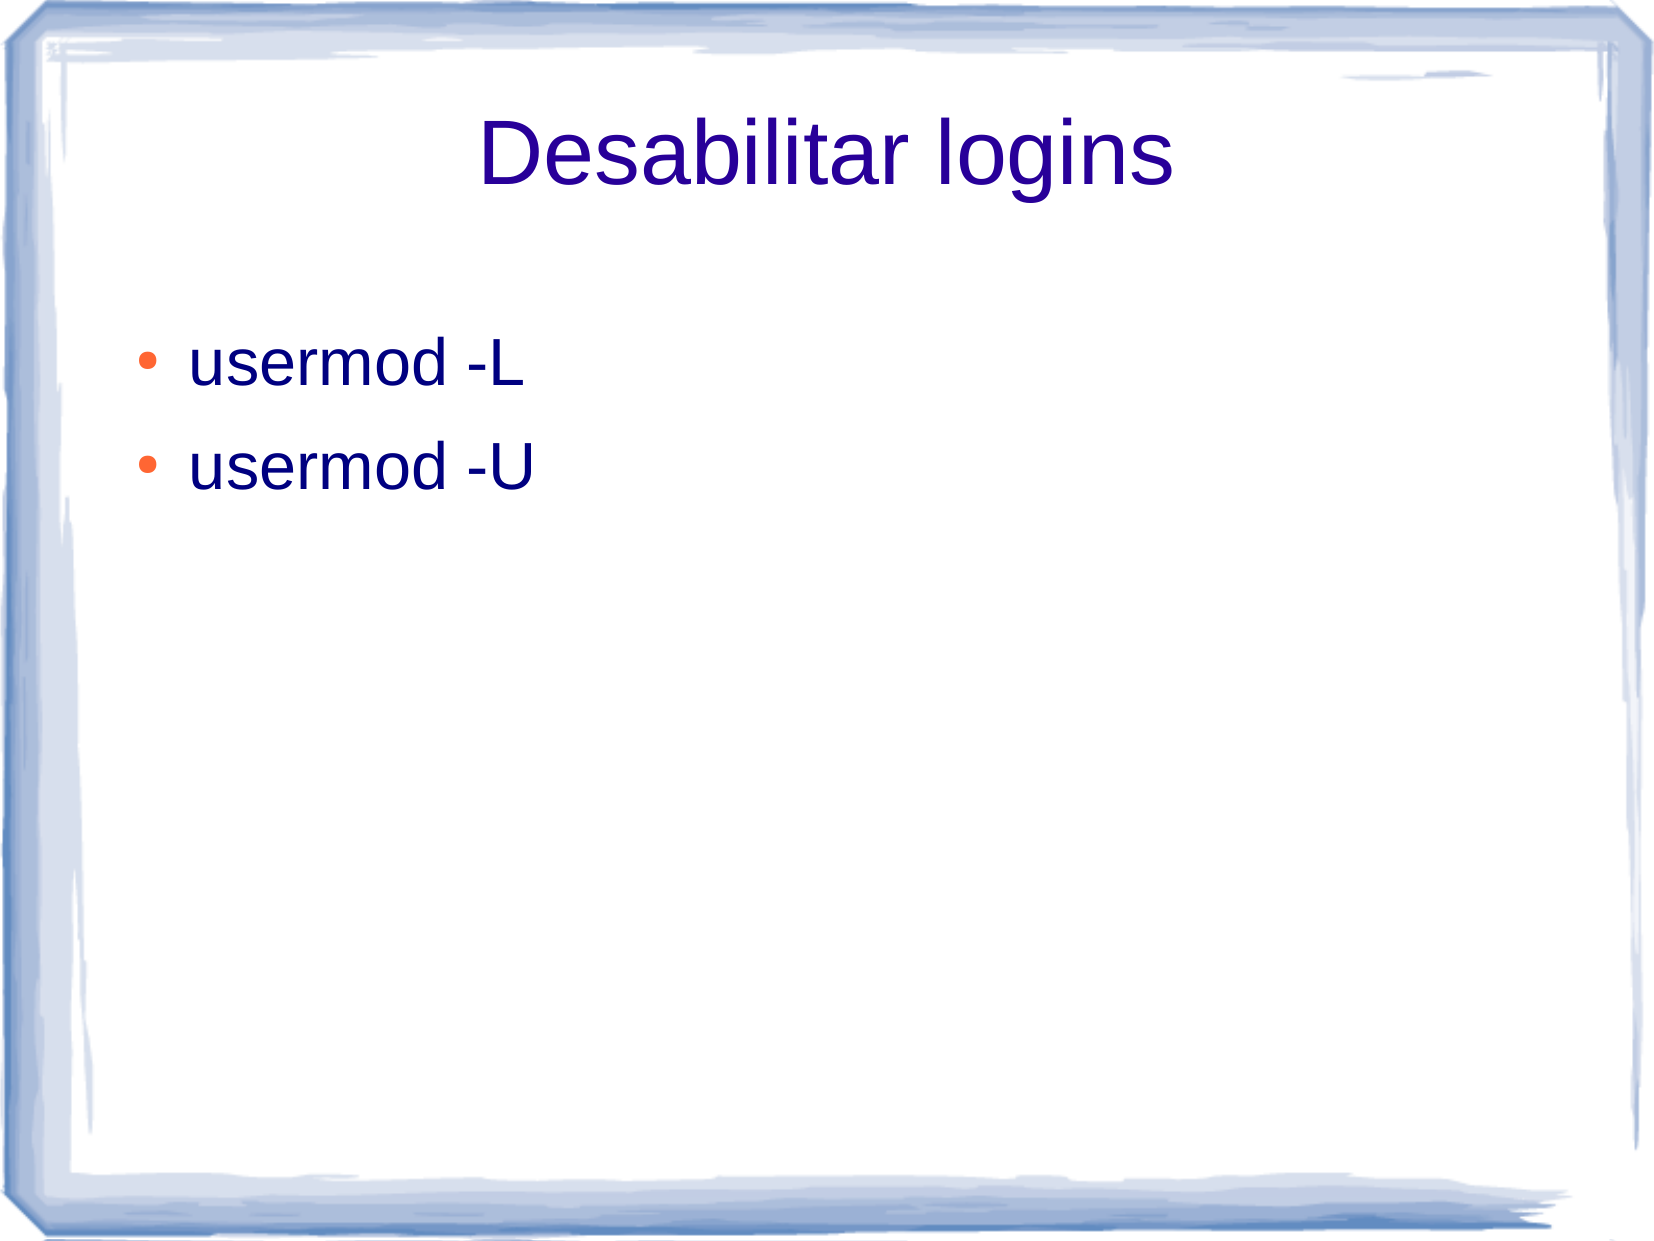

# Desabilitar logins
usermod -L
usermod -U